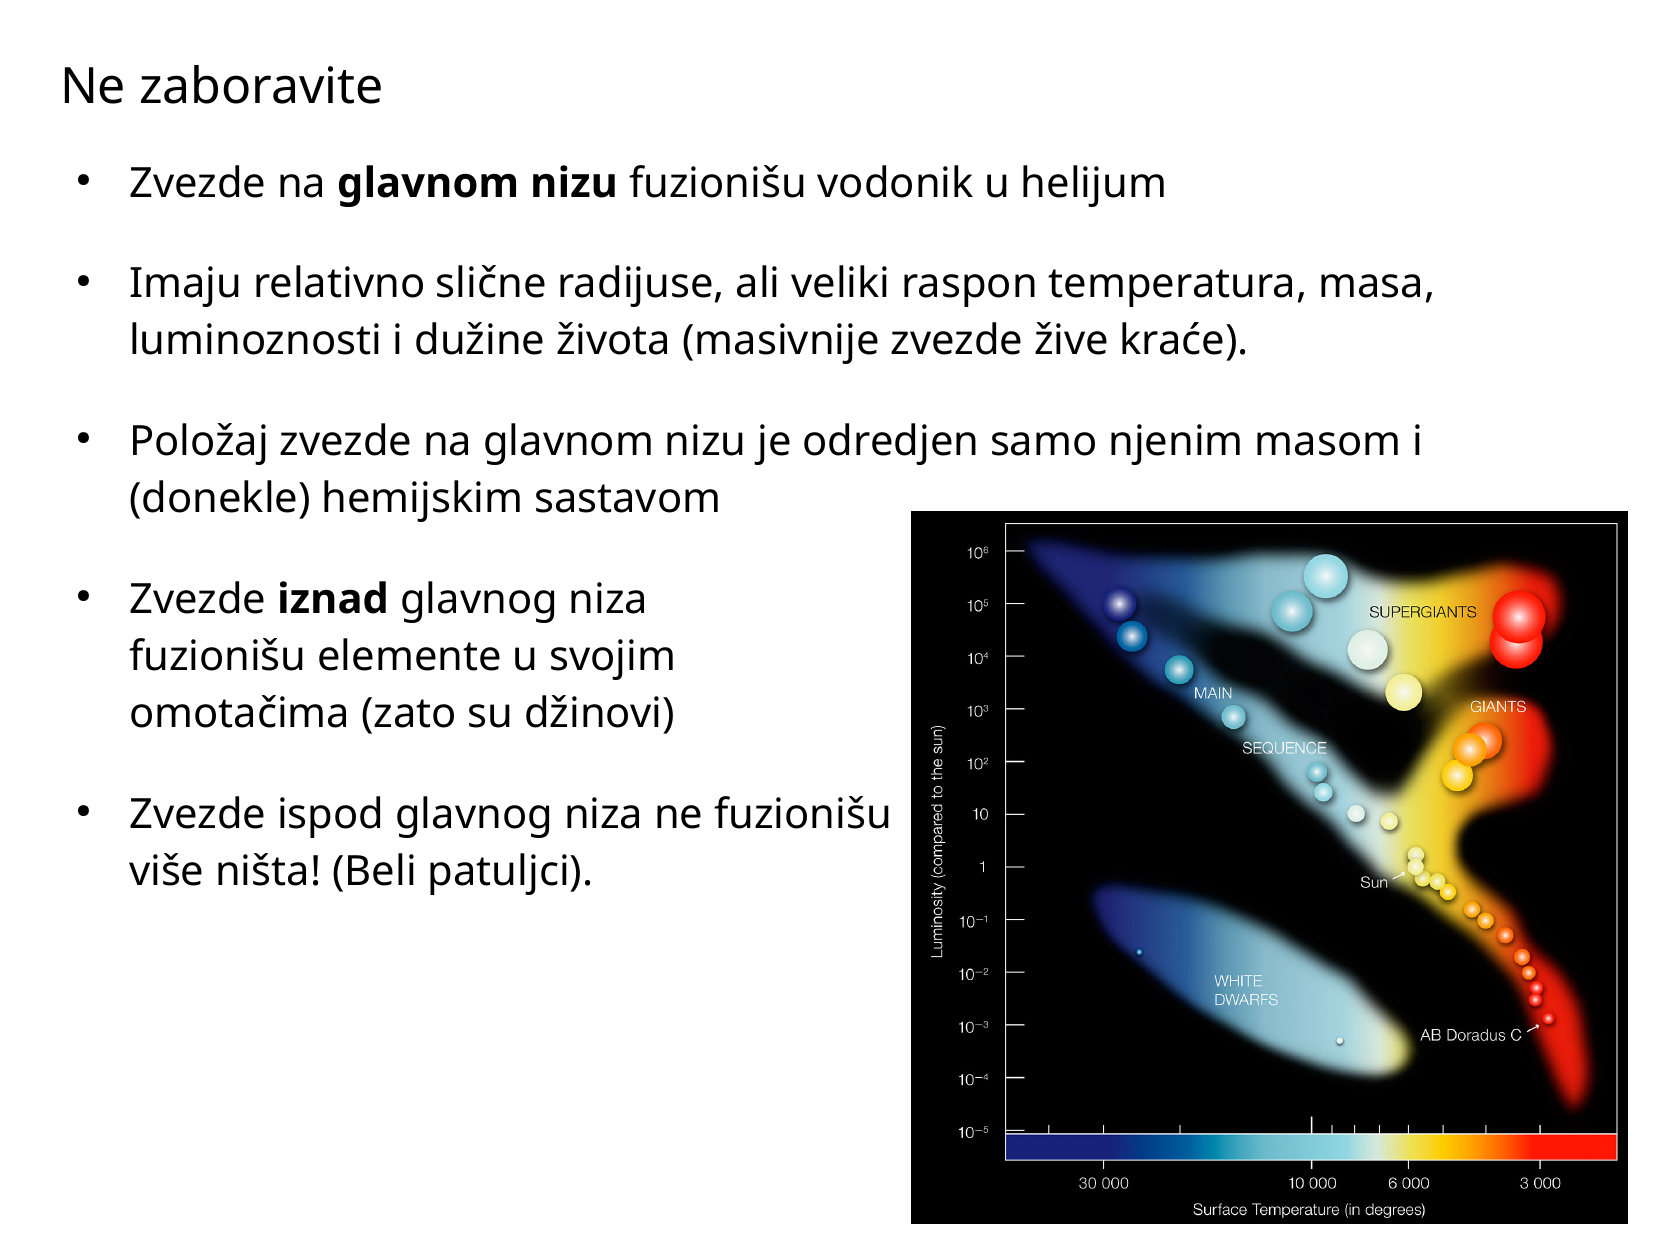

# Ne zaboravite
Zvezde na glavnom nizu fuzionišu vodonik u helijum
Imaju relativno slične radijuse, ali veliki raspon temperatura, masa, luminoznosti i dužine života (masivnije zvezde žive kraće).
Položaj zvezde na glavnom nizu je odredjen samo njenim masom i (donekle) hemijskim sastavom
Zvezde iznad glavnog niza
fuzionišu elemente u svojim
omotačima (zato su džinovi)
Zvezde ispod glavnog niza ne fuzionišu
više ništa! (Beli patuljci).